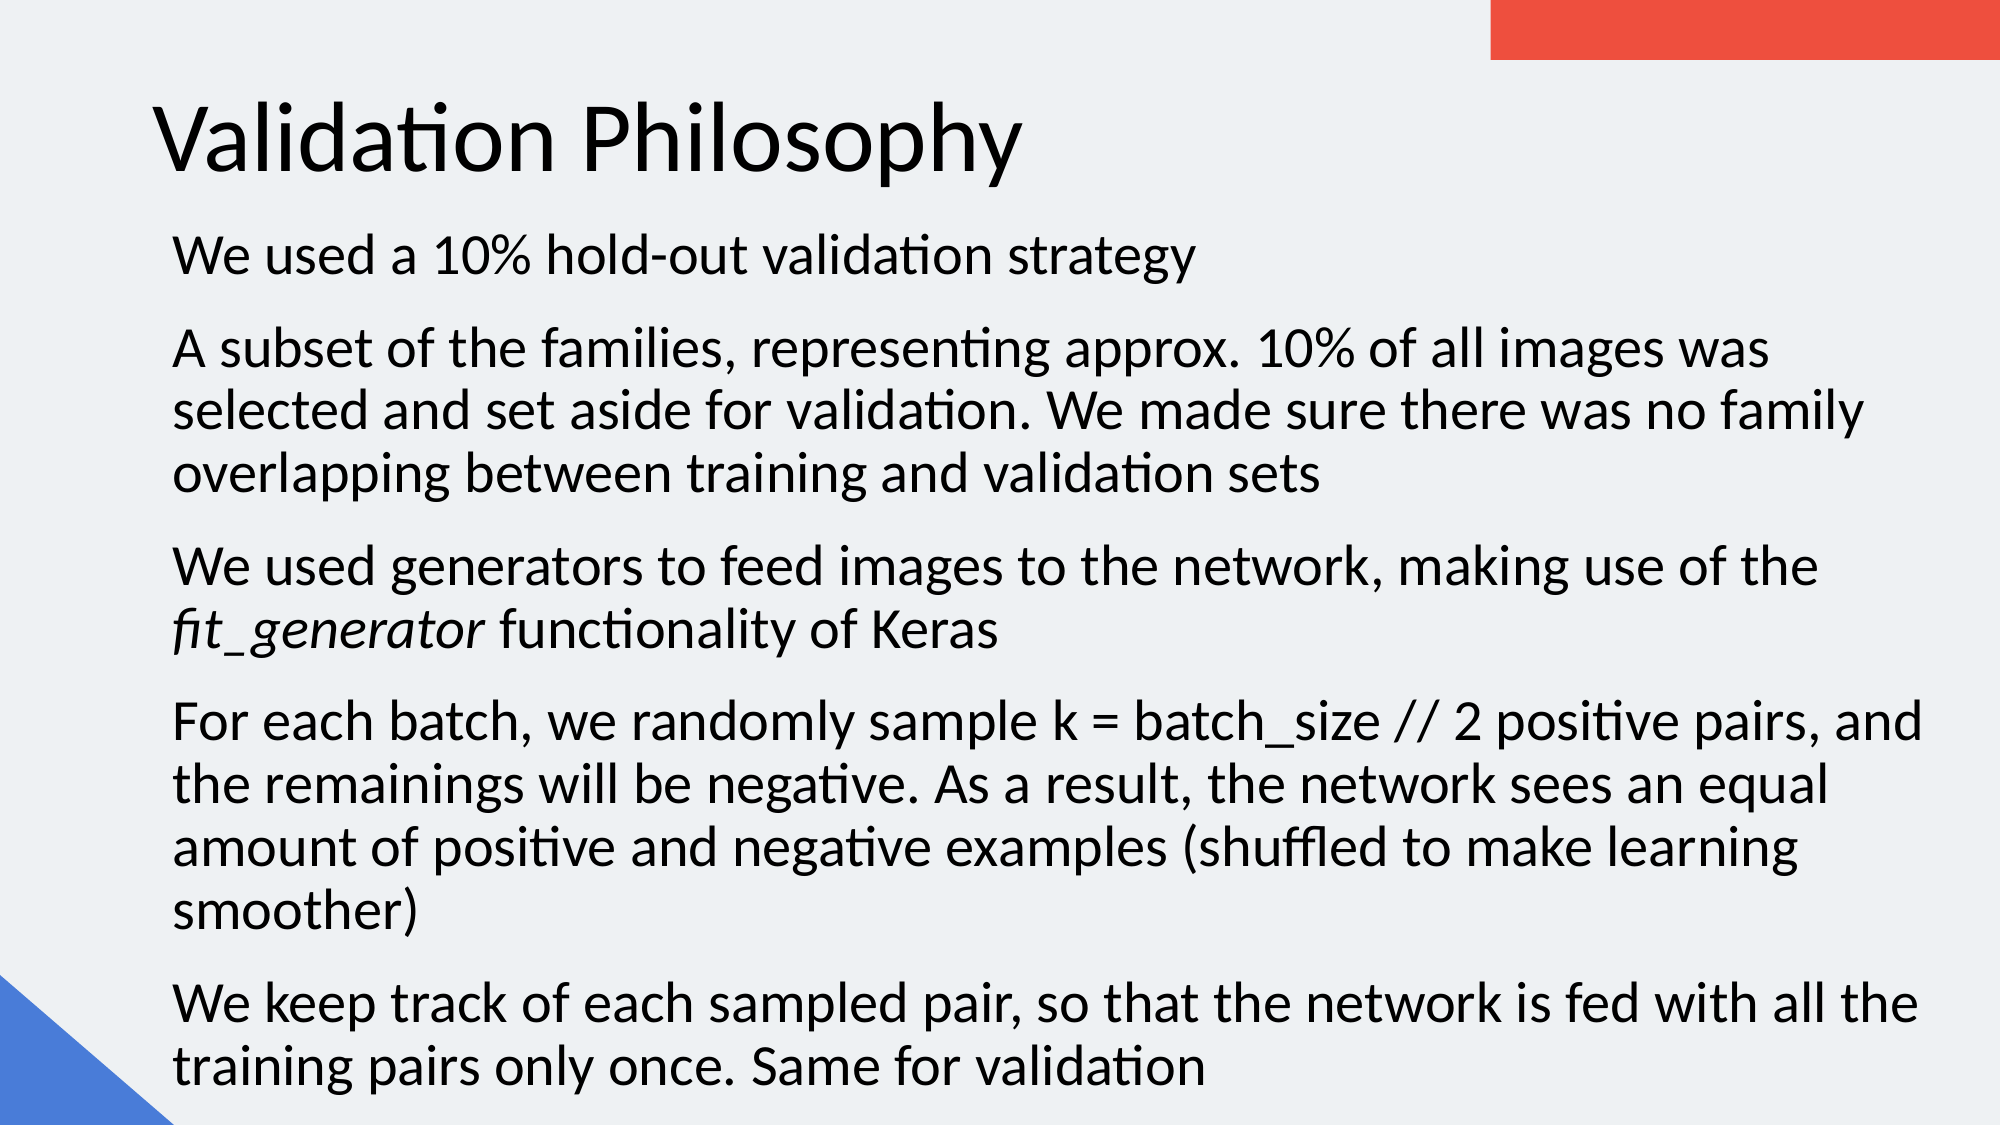

# Validation Philosophy
We used a 10% hold-out validation strategy
A subset of the families, representing approx. 10% of all images was selected and set aside for validation. We made sure there was no family overlapping between training and validation sets
We used generators to feed images to the network, making use of the fit_generator functionality of Keras
For each batch, we randomly sample k = batch_size // 2 positive pairs, and the remainings will be negative. As a result, the network sees an equal amount of positive and negative examples (shuffled to make learning smoother)
We keep track of each sampled pair, so that the network is fed with all the training pairs only once. Same for validation